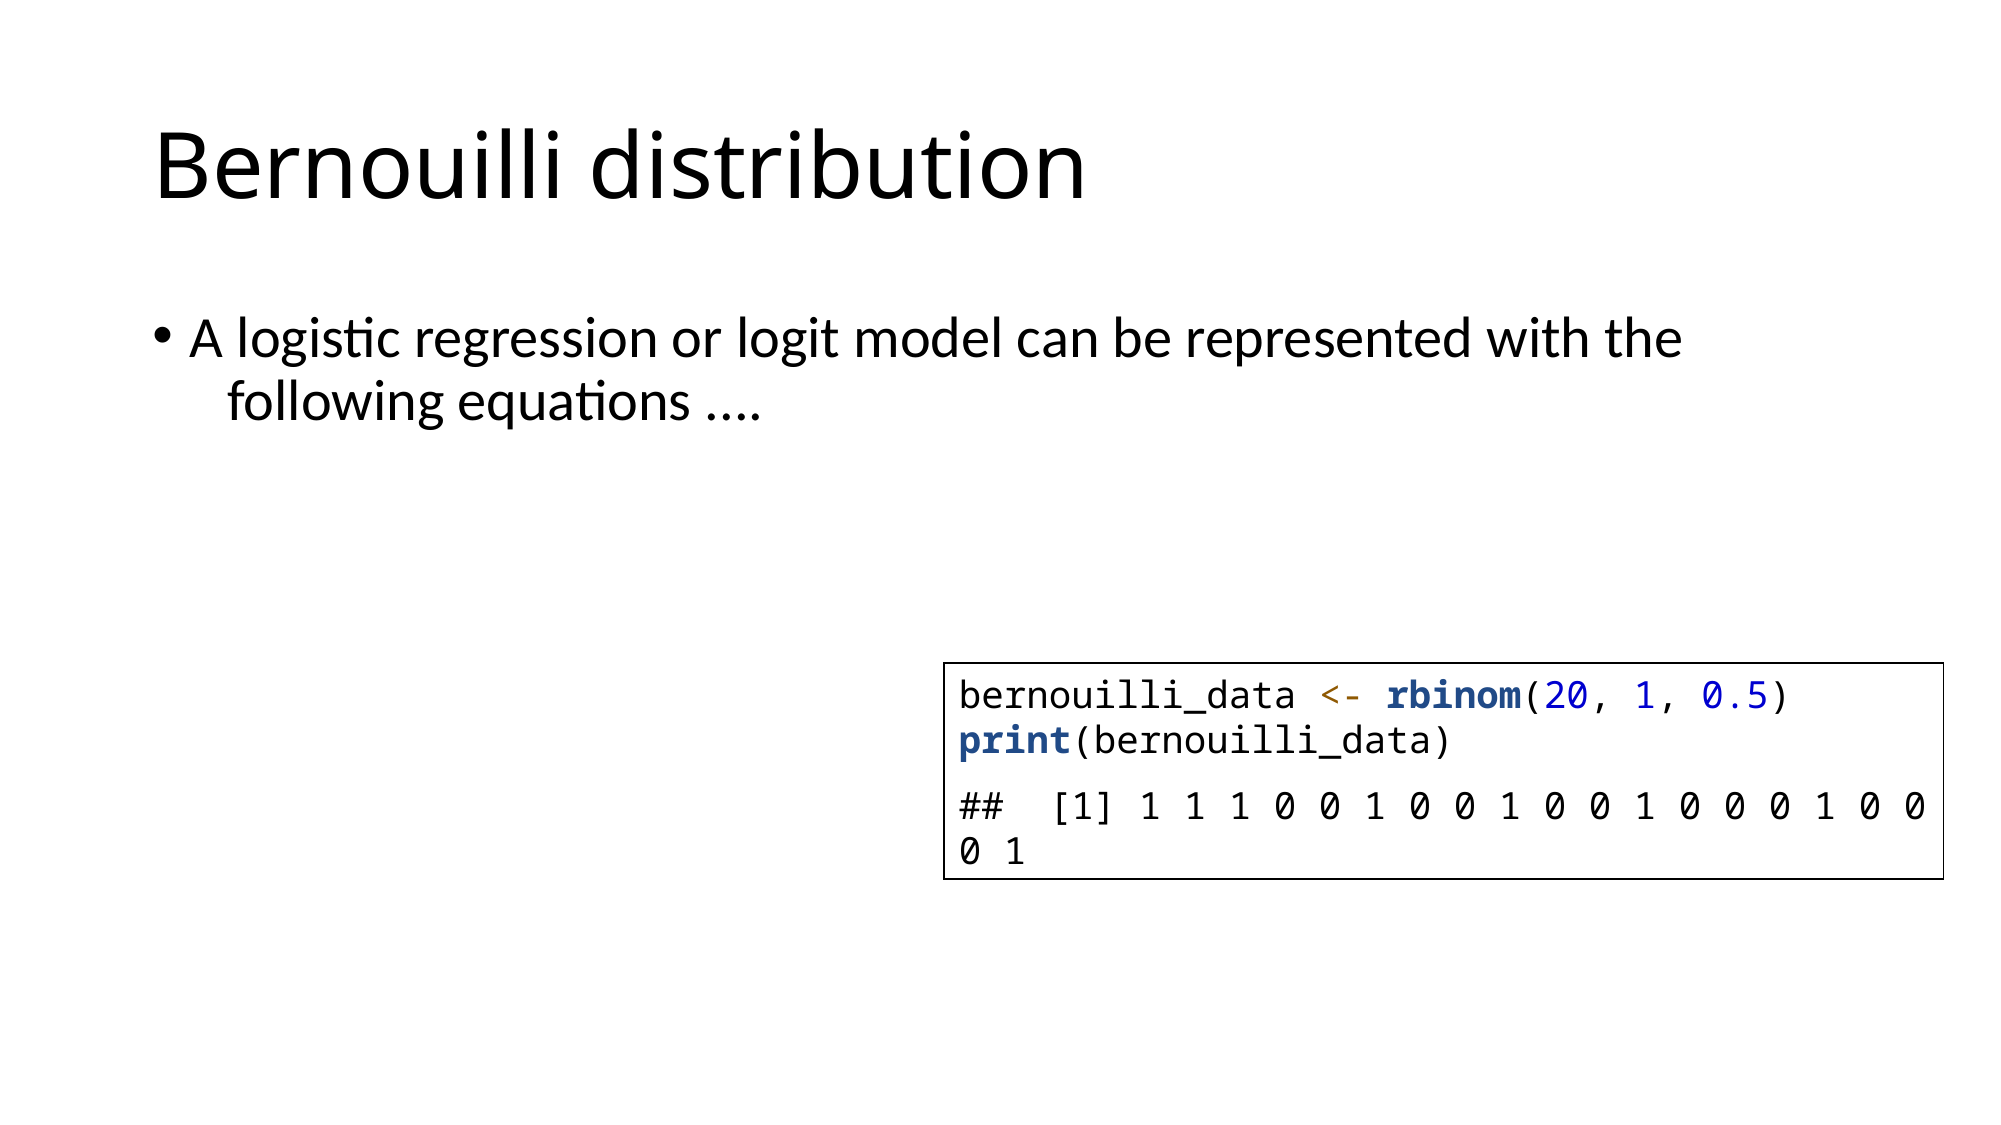

# Bernouilli distribution
A logistic regression or logit model can be represented with the following equations ....
bernouilli_data <- rbinom(20, 1, 0.5)
print(bernouilli_data)
## [1] 1 1 1 0 0 1 0 0 1 0 0 1 0 0 0 1 0 0 0 1